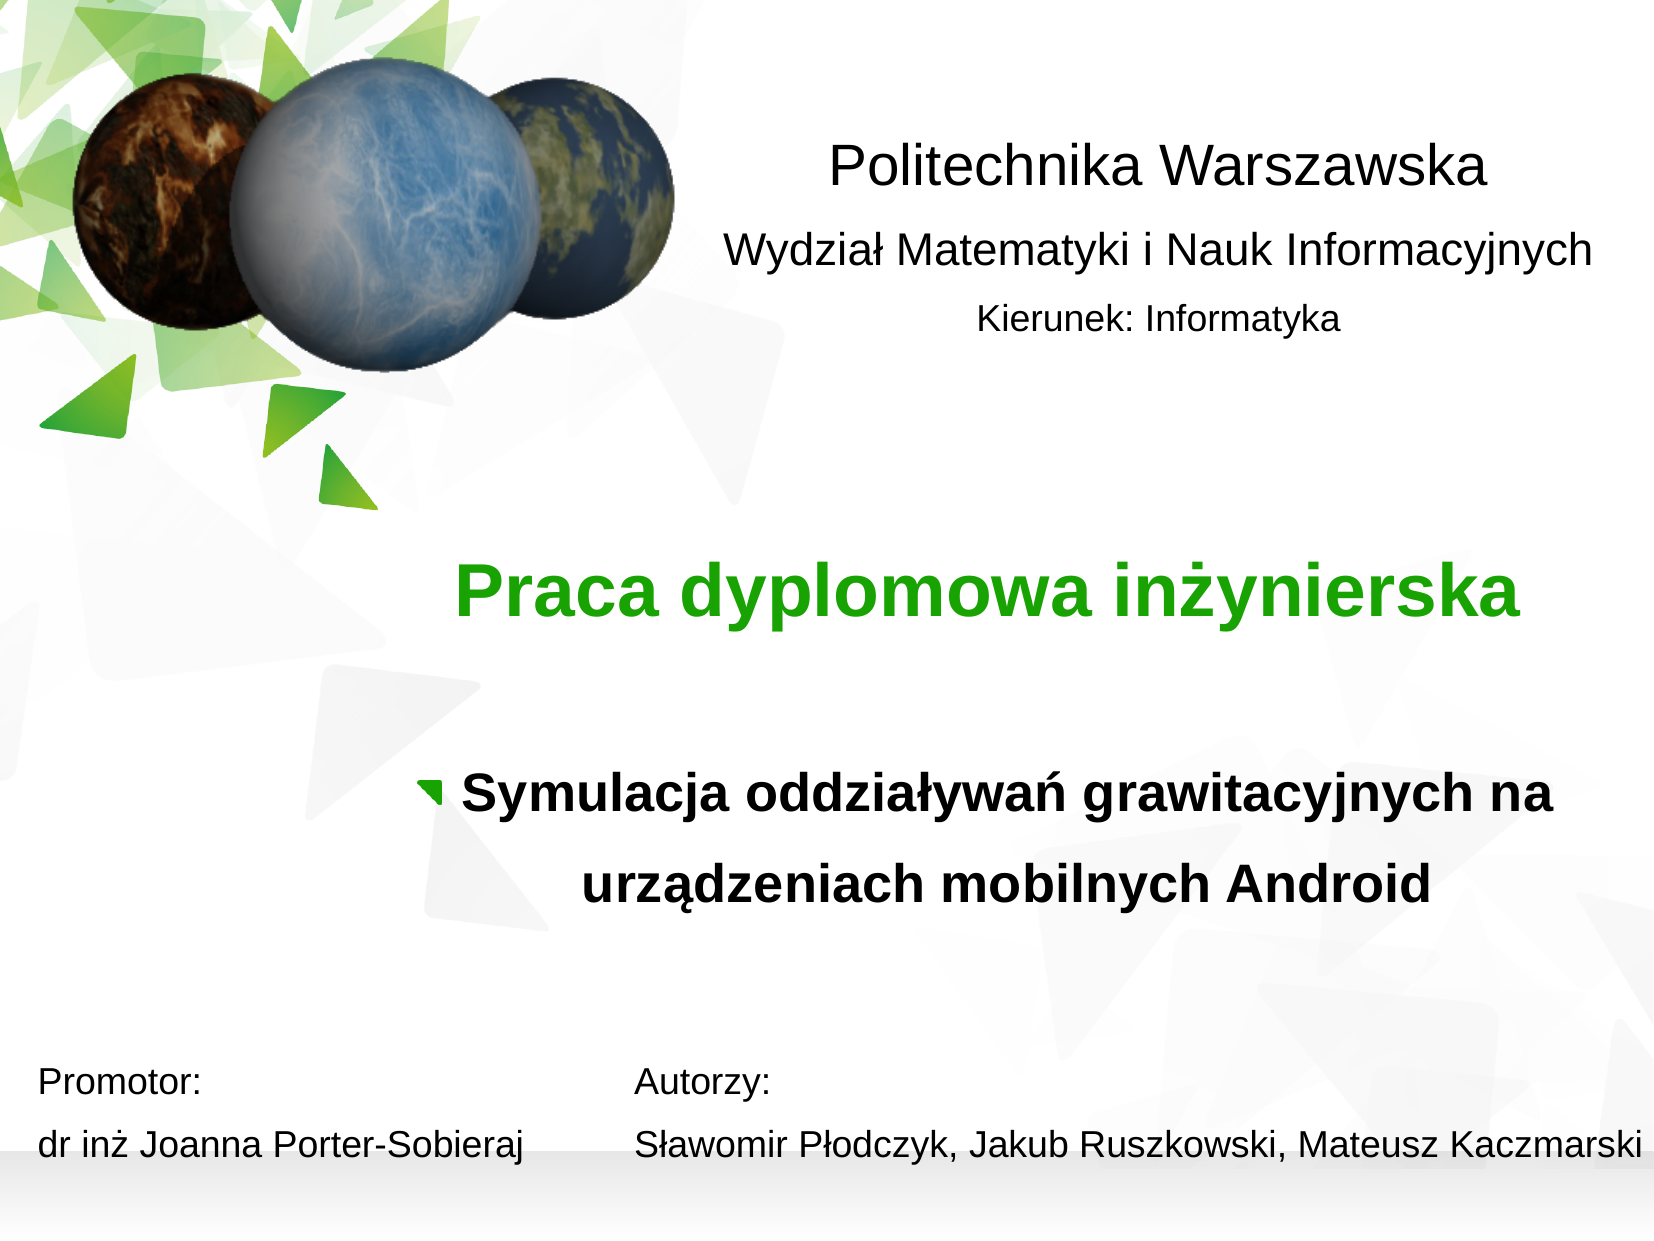

Politechnika Warszawska
Wydział Matematyki i Nauk Informacyjnych
Kierunek: Informatyka
# Praca dyplomowa inżynierska
Symulacja oddziaływań grawitacyjnych na urządzeniach mobilnych Android
Autorzy:
Sławomir Płodczyk, Jakub Ruszkowski, Mateusz Kaczmarski
Promotor:
dr inż Joanna Porter-Sobieraj